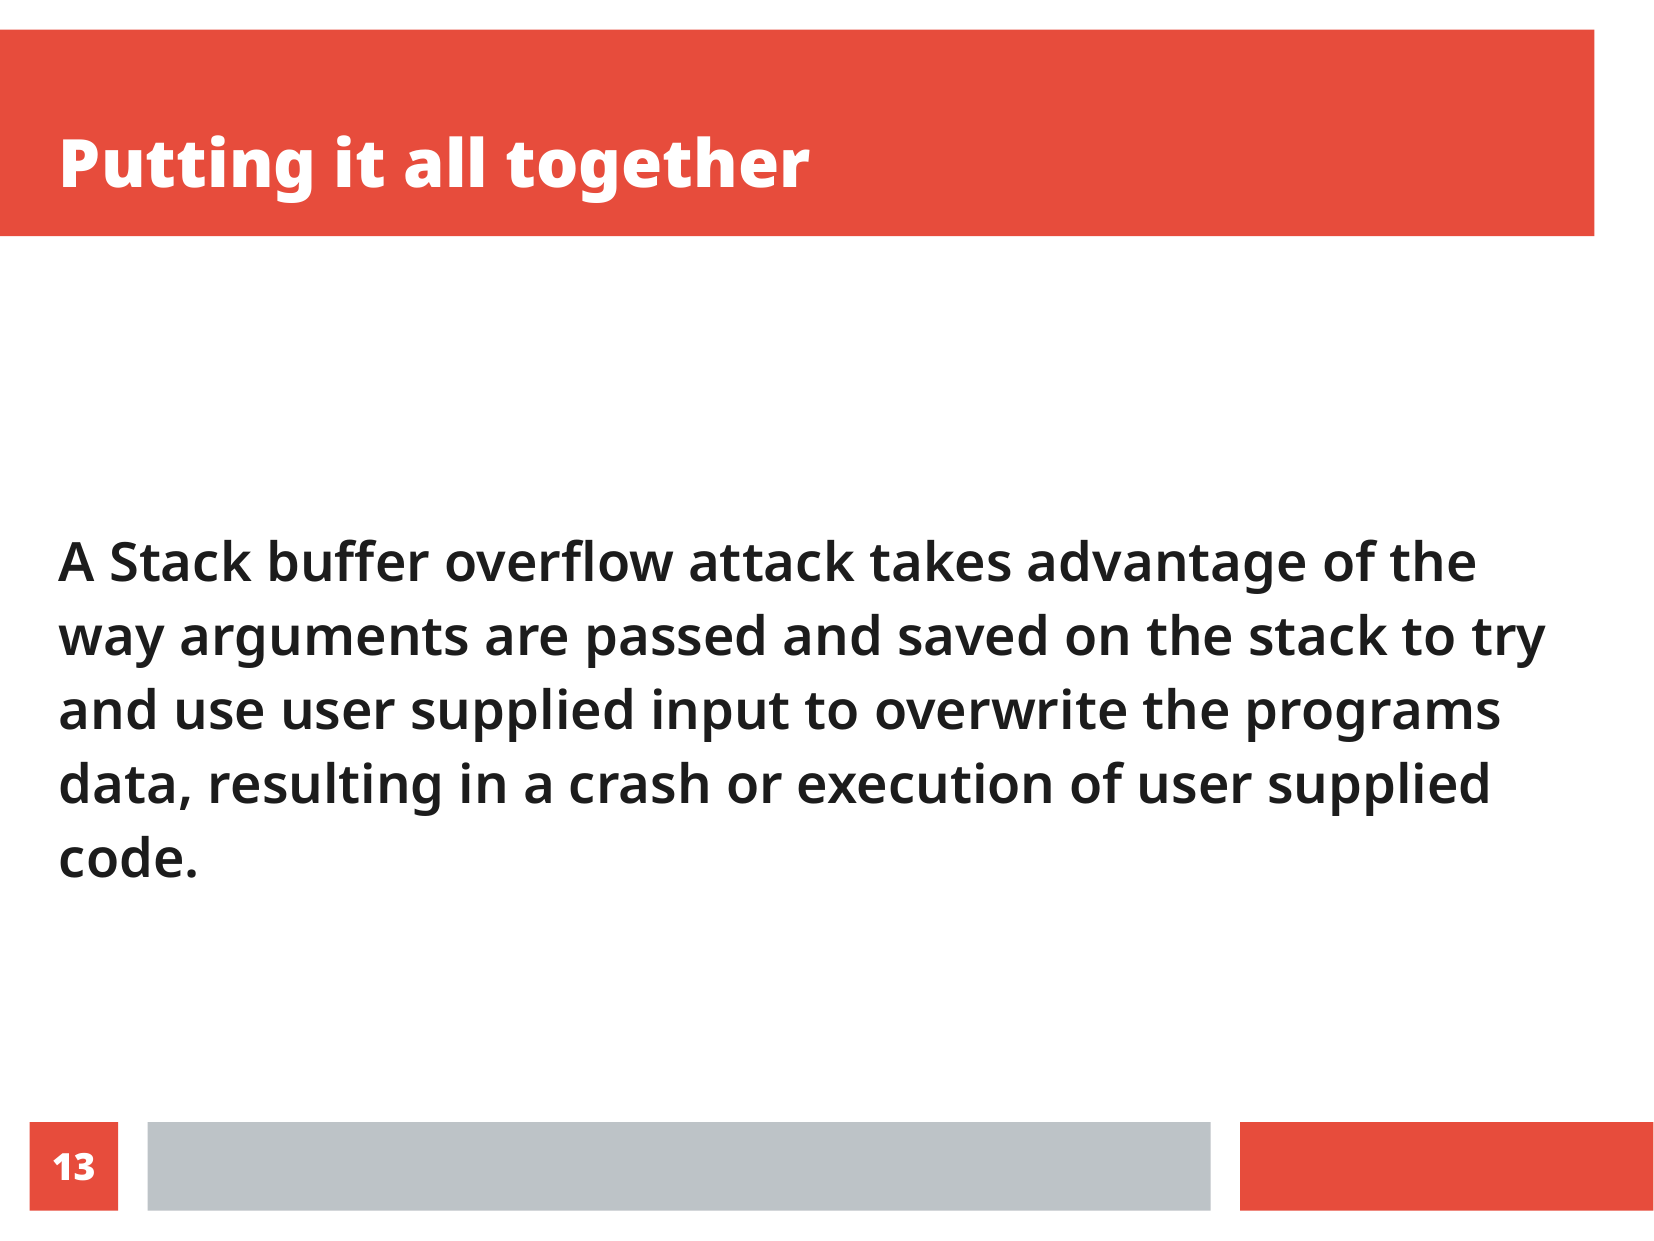

# Putting it all together
A Stack buffer overflow attack takes advantage of the way arguments are passed and saved on the stack to try and use user supplied input to overwrite the programs data, resulting in a crash or execution of user supplied code.
13